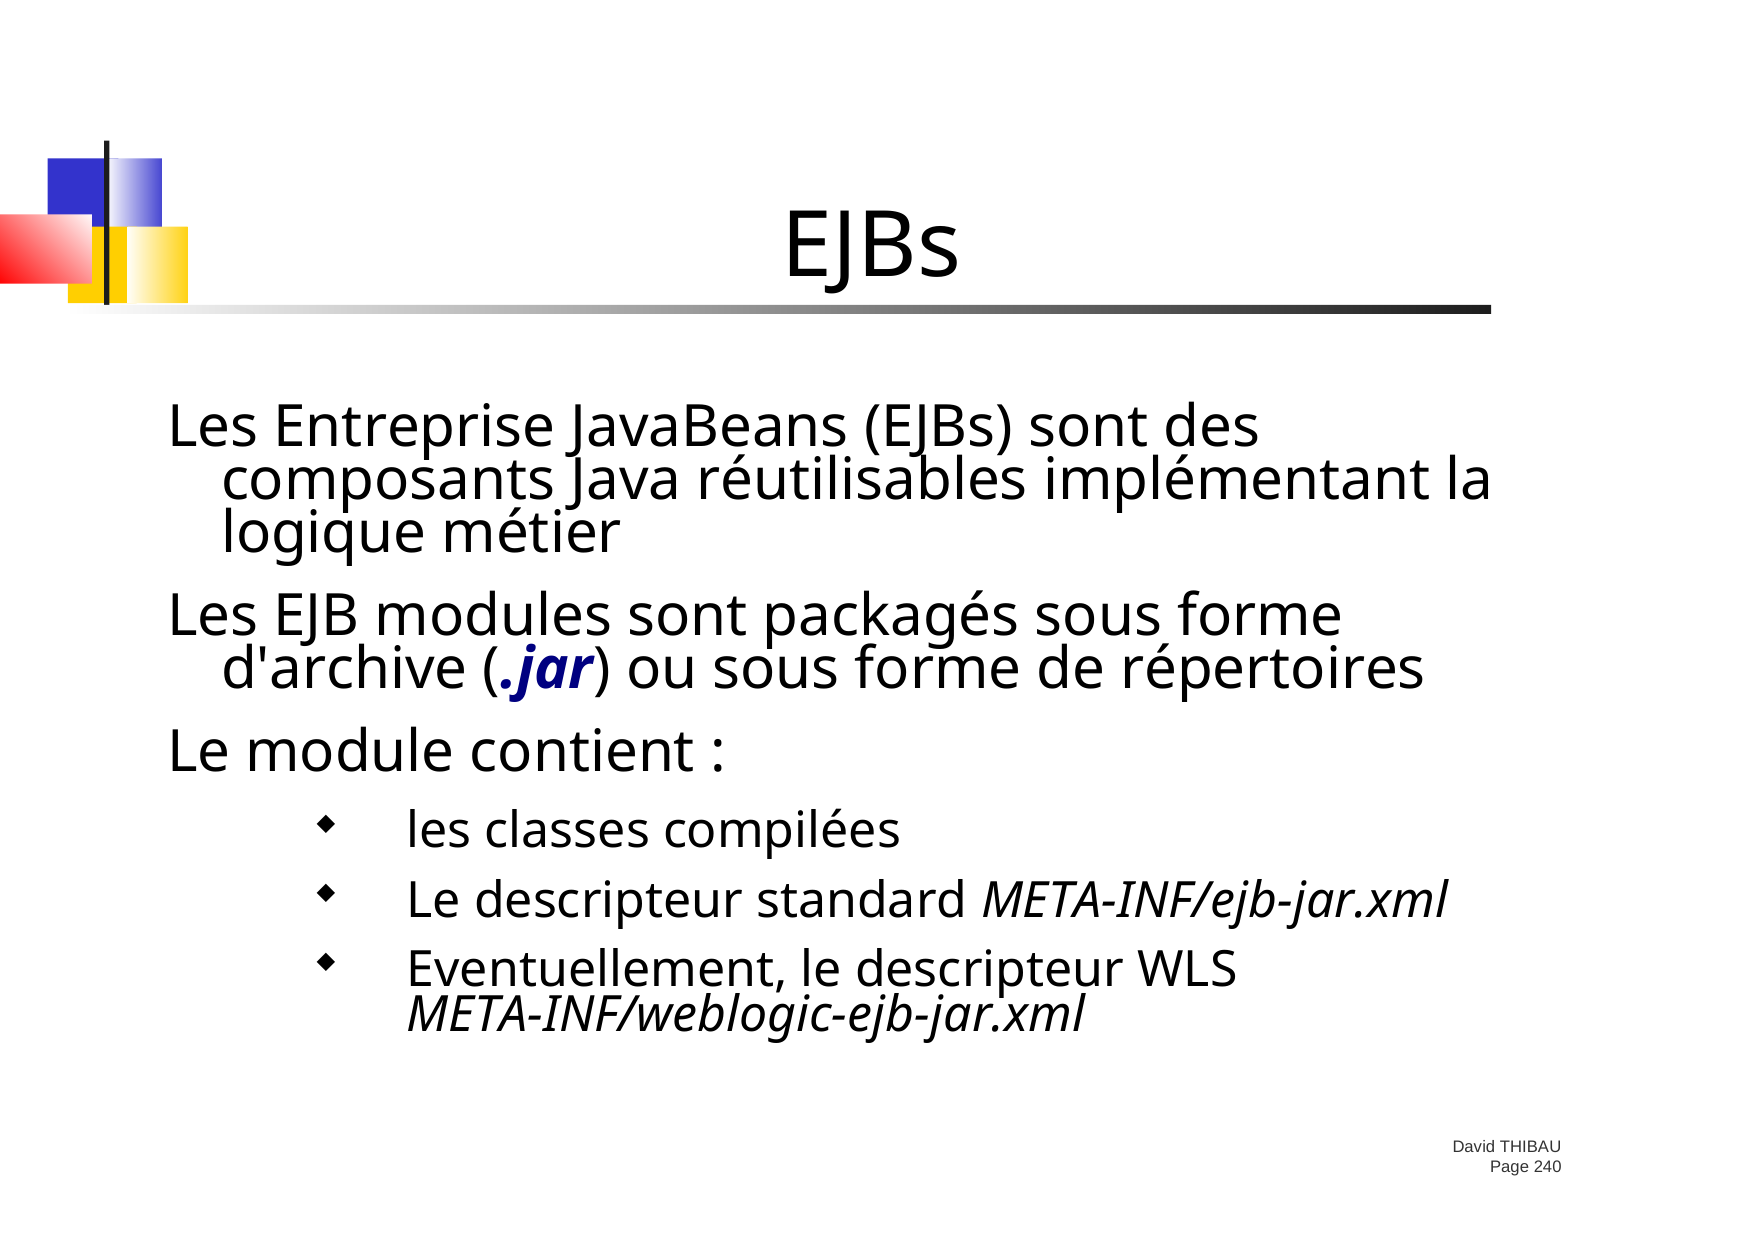

# EJBs
Les Entreprise JavaBeans (EJBs) sont des composants Java réutilisables implémentant la logique métier
Les EJB modules sont packagés sous forme d'archive (.jar) ou sous forme de répertoires
Le module contient :
les classes compilées
Le descripteur standard META-INF/ejb-jar.xml
Eventuellement, le descripteur WLS
META-INF/weblogic-ejb-jar.xml